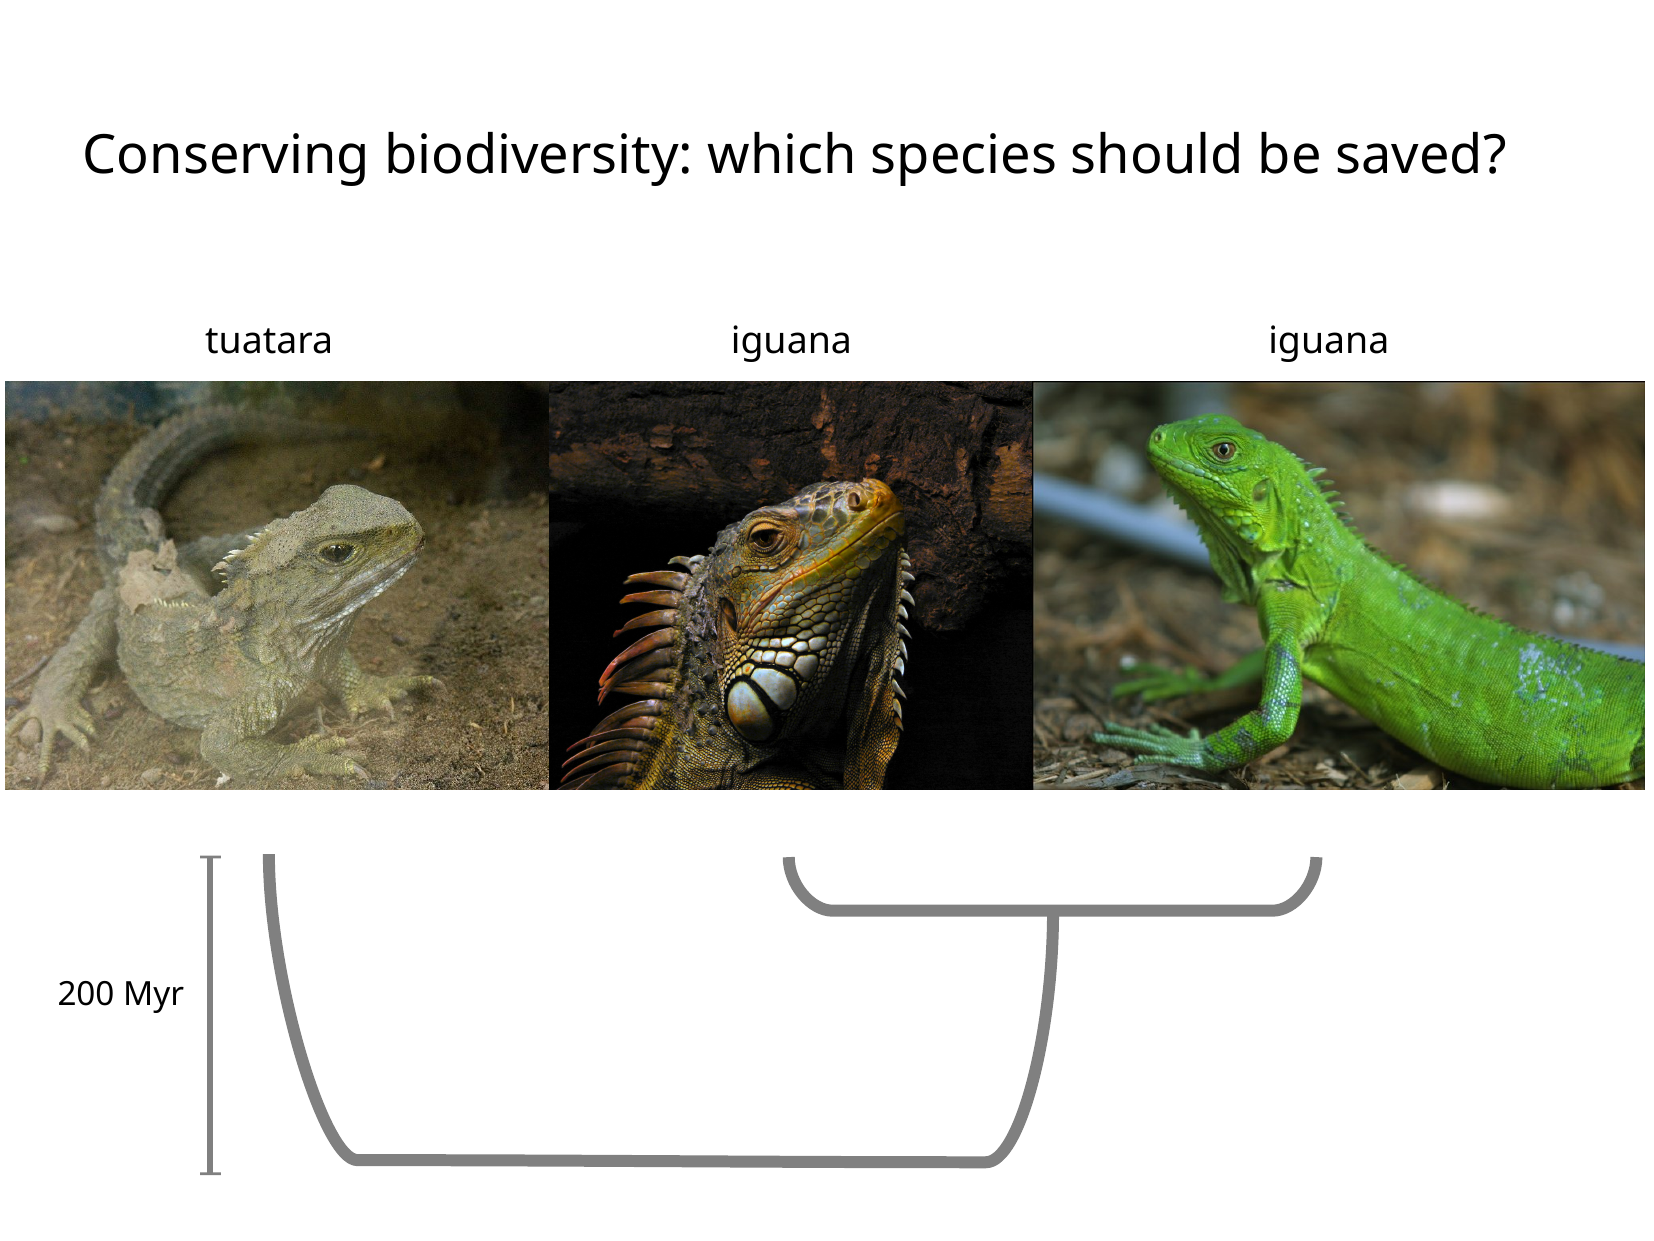

# Conserving biodiversity: which species should be saved?
tuatara
iguana
iguana
200 Myr